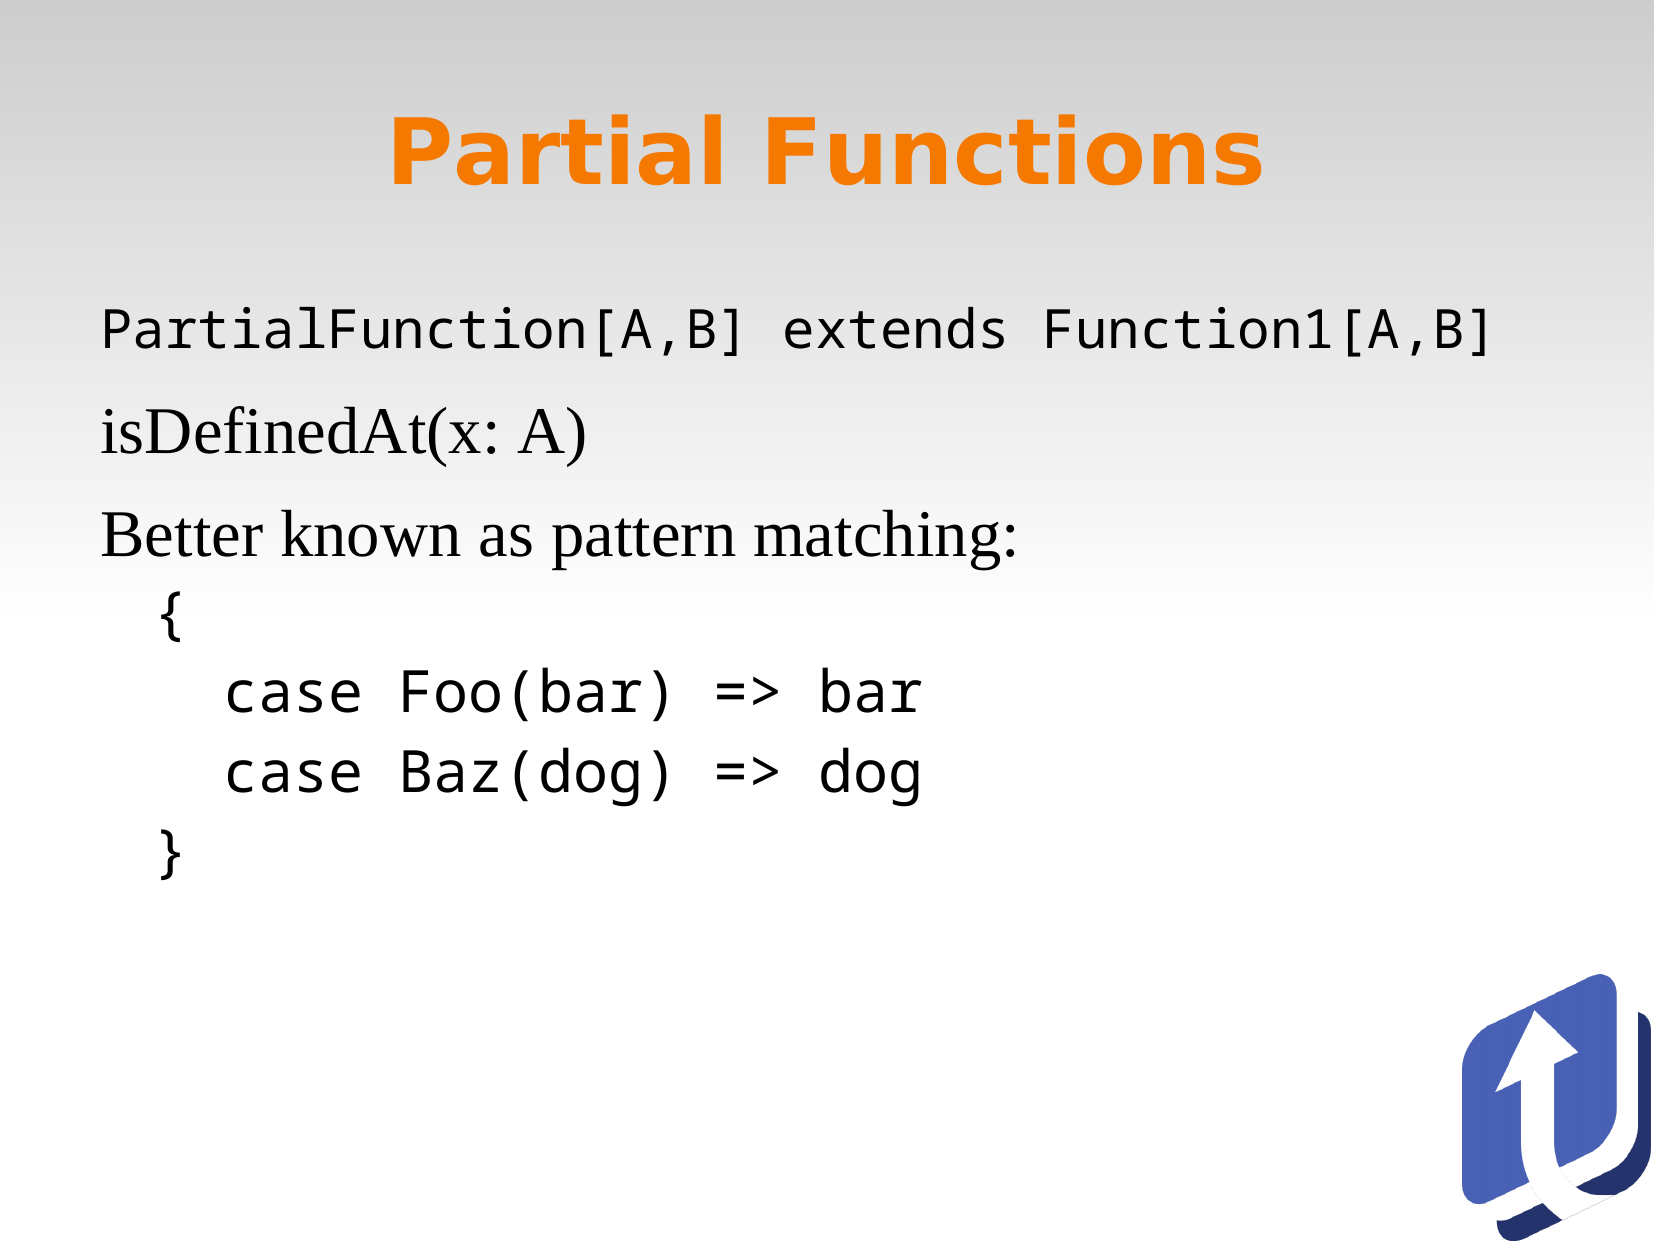

# Partial Functions
PartialFunction[A,B] extends Function1[A,B]
isDefinedAt(x: A)
Better known as pattern matching:
{
 case Foo(bar) => bar
 case Baz(dog) => dog
}